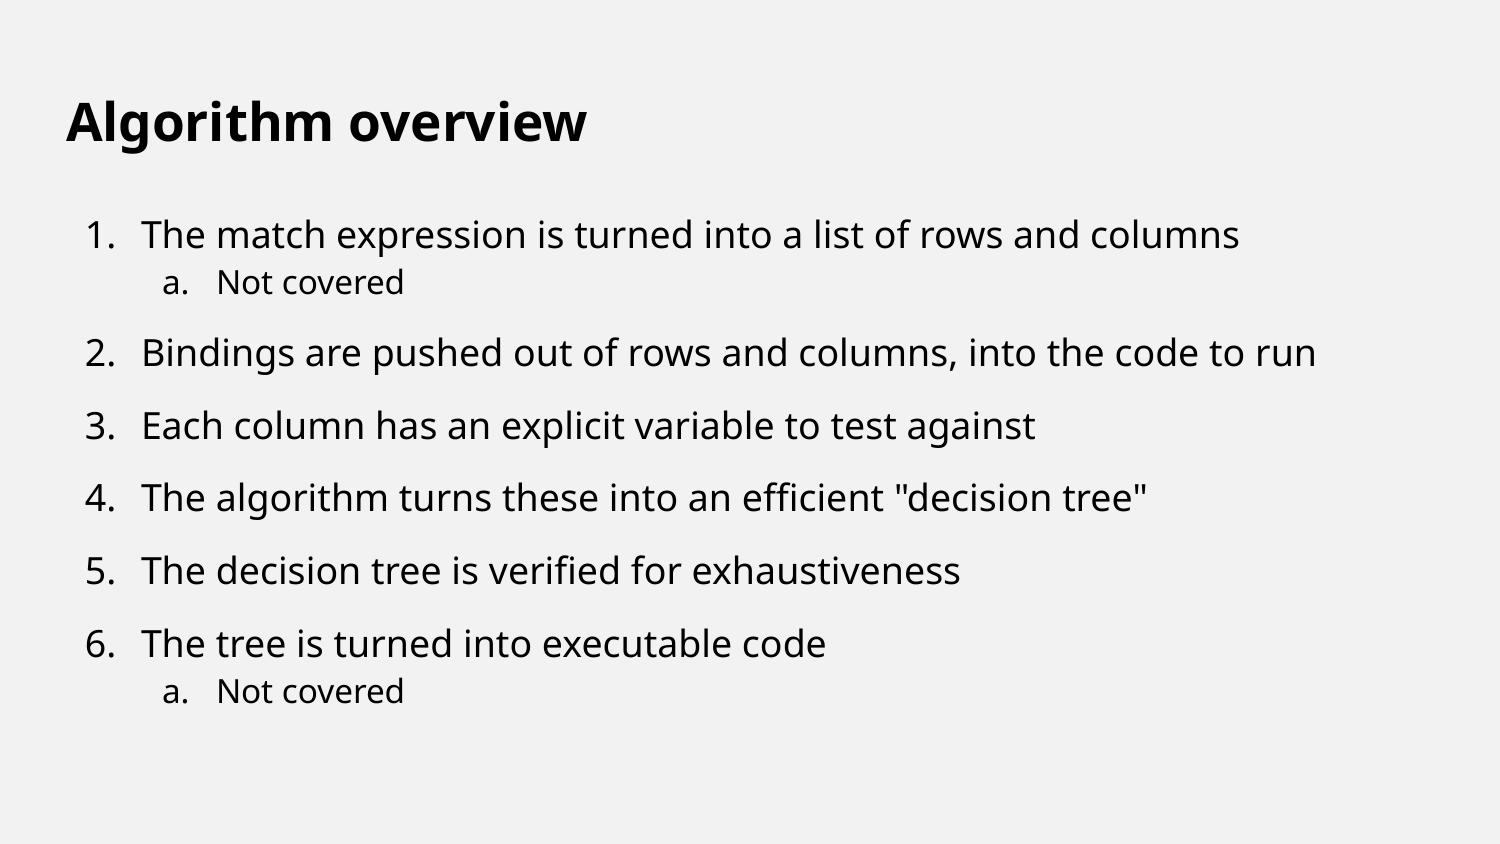

# Algorithm overview
The match expression is turned into a list of rows and columns
Not covered
Bindings are pushed out of rows and columns, into the code to run
Each column has an explicit variable to test against
The algorithm turns these into an efficient "decision tree"
The decision tree is verified for exhaustiveness
The tree is turned into executable code
Not covered